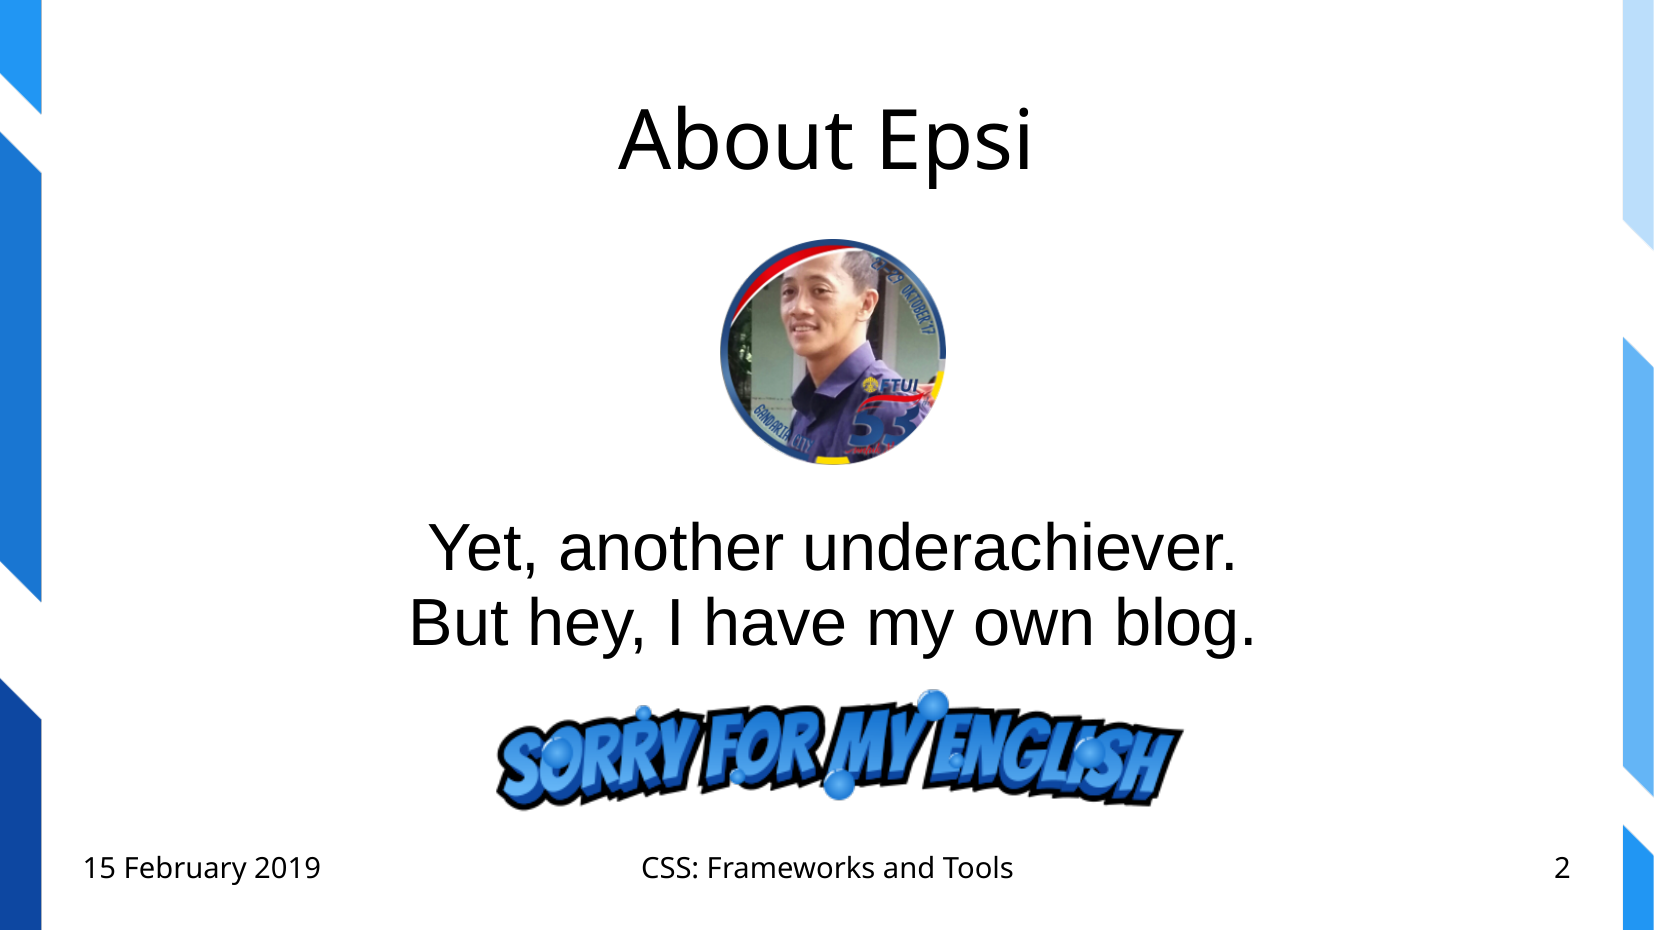

# About Epsi
Yet, another underachiever.
But hey, I have my own blog.
15 February 2019
CSS: Frameworks and Tools
2